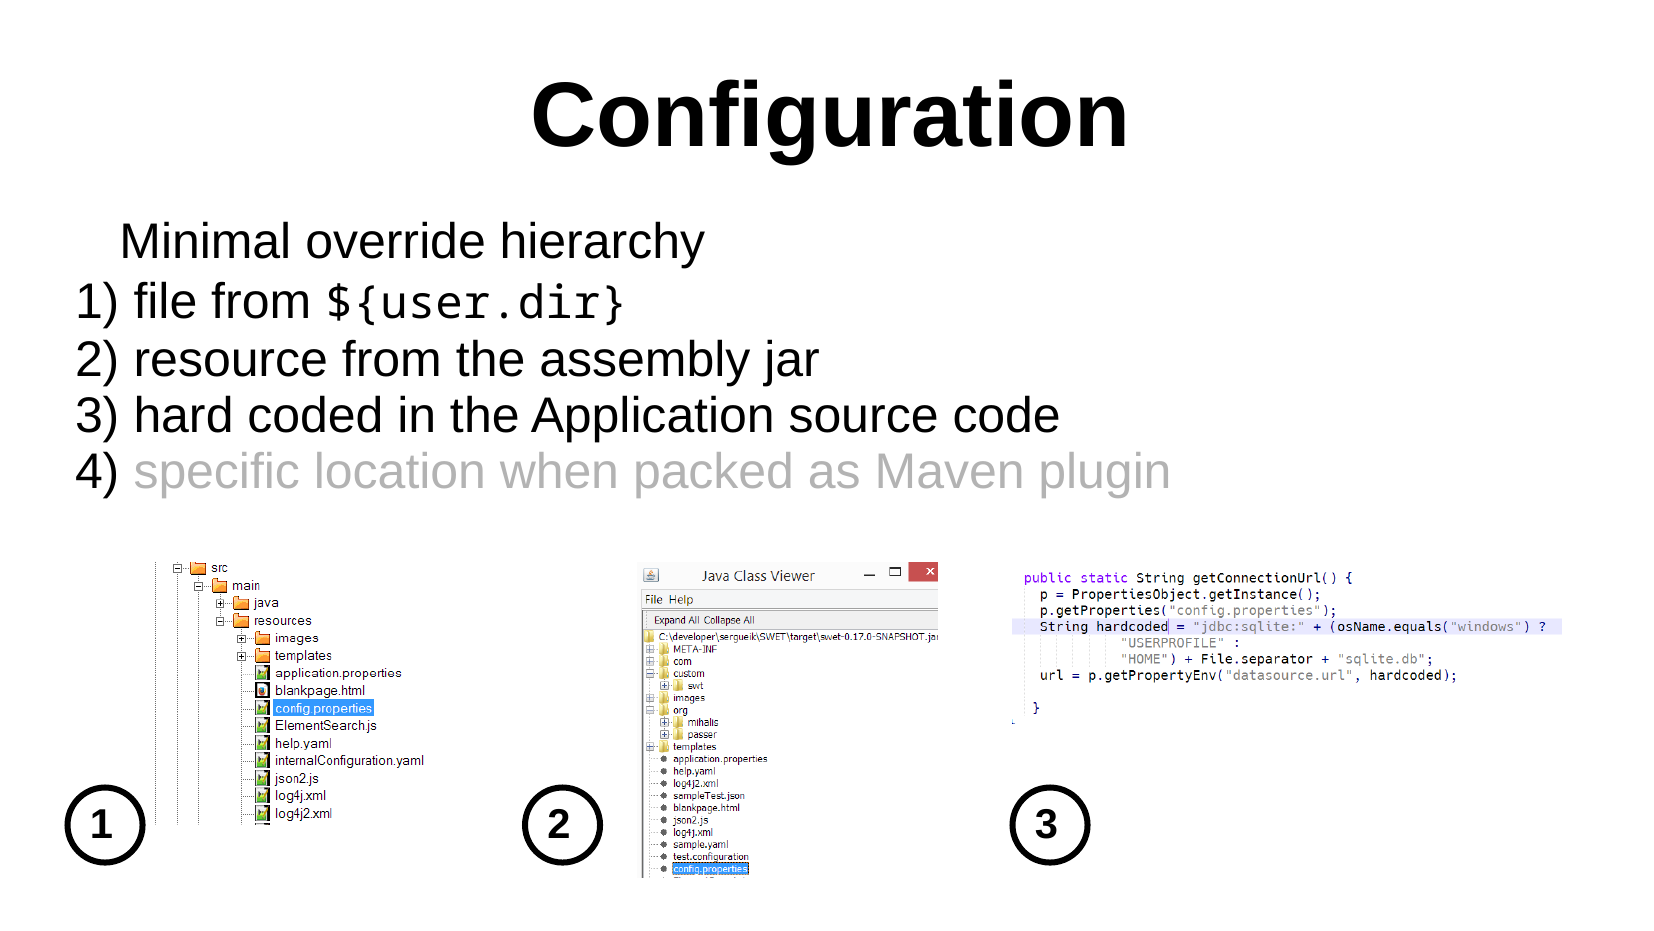

# Configuration
Minimal override hierarchy
 file from ${user.dir}
 resource from the assembly jar
 hard coded in the Application source code
 specific location when packed as Maven plugin
1
2
3